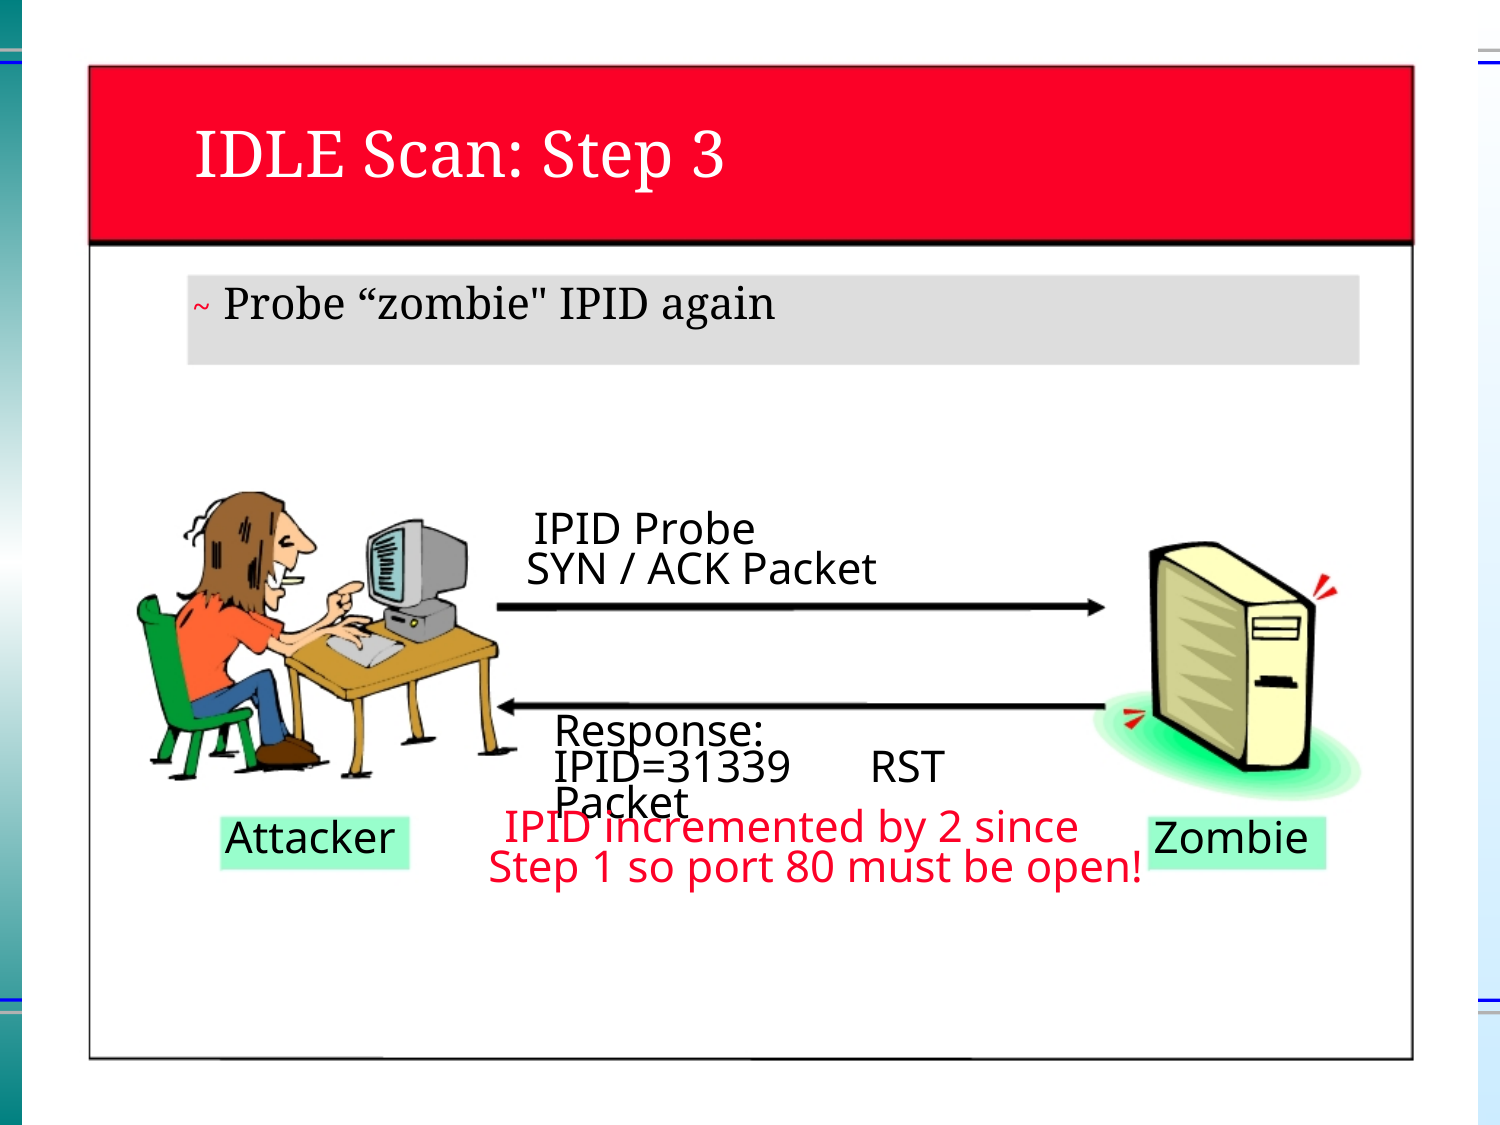

IDLE Scan: Step 3
~ Probe “zombie" IPID again
IPID Probe
SYN / ACK Packet
Response: IPID=31339 RST Packet
IPID incremented by 2 since
Attacker
Zombie
Step 1 so port 80 must be open!